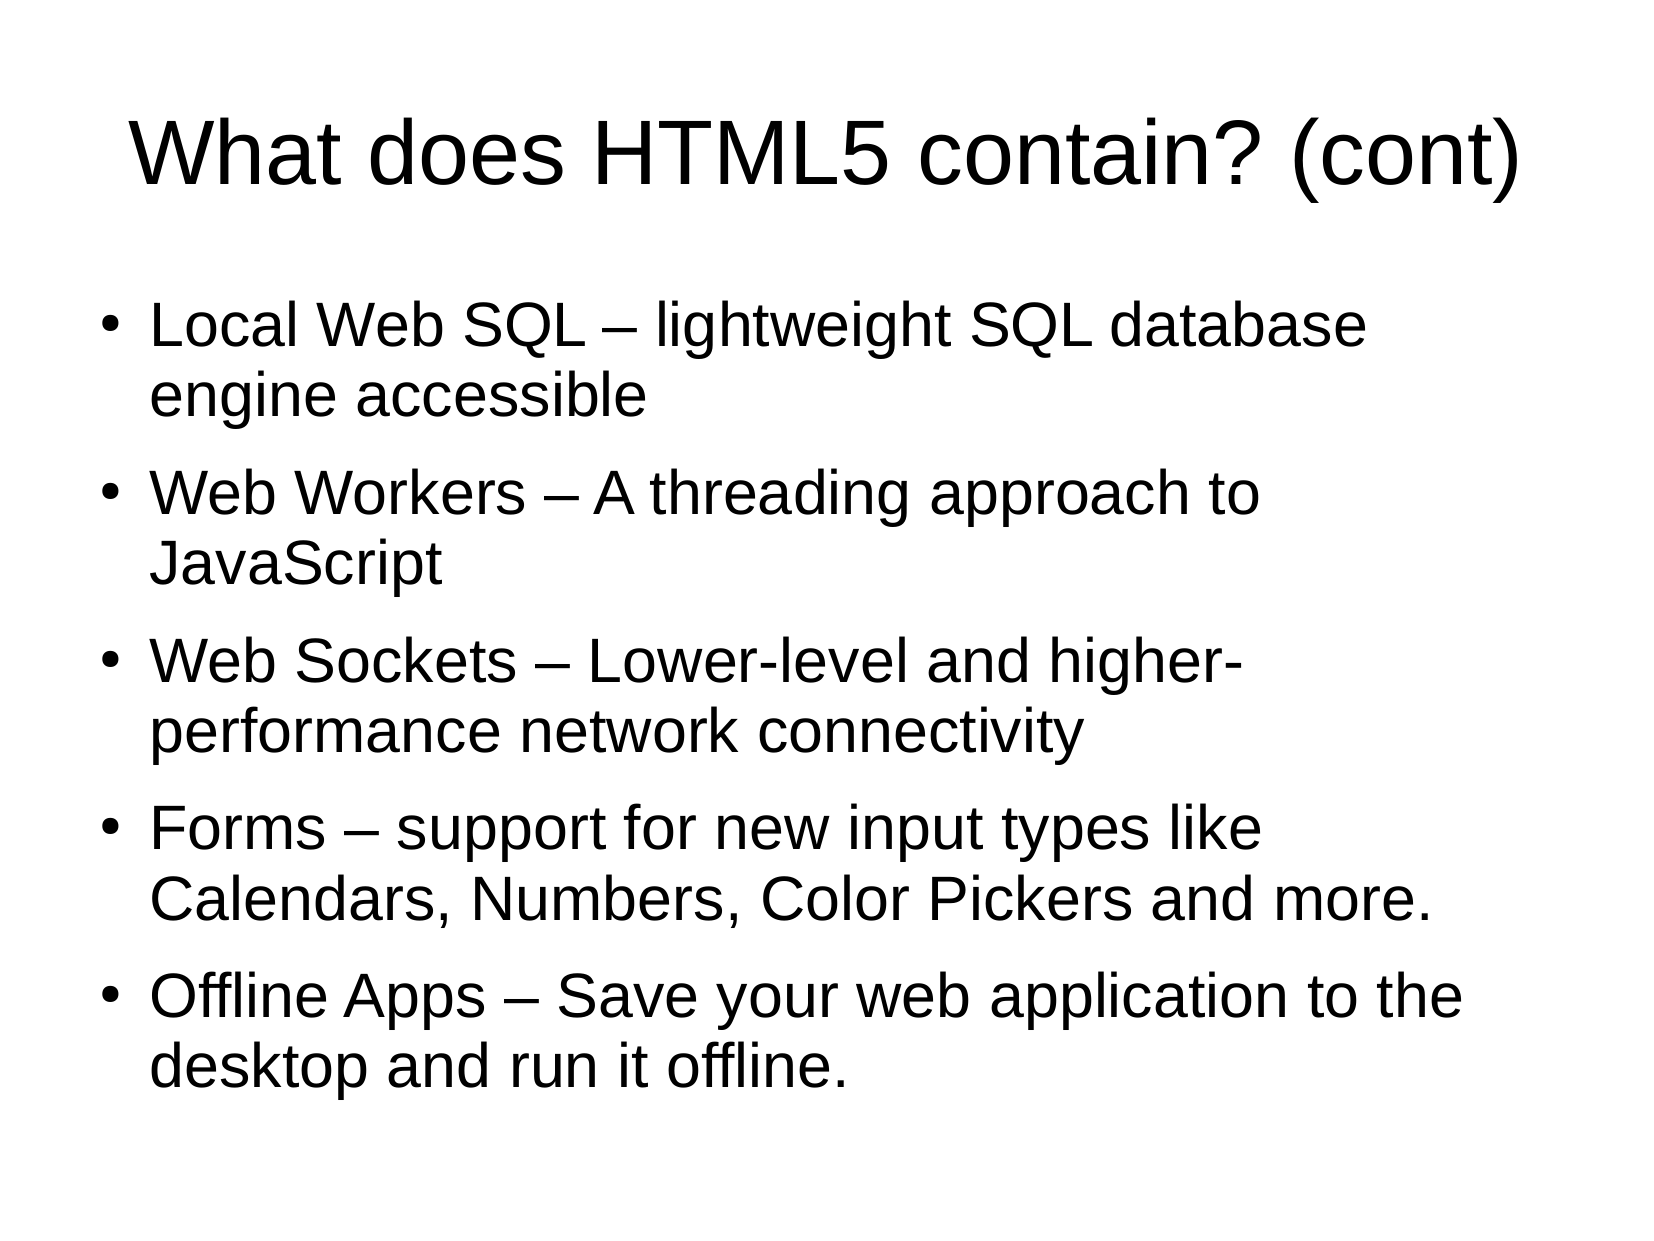

# What does HTML5 contain? (cont)
Local Web SQL – lightweight SQL database engine accessible
Web Workers – A threading approach to JavaScript
Web Sockets – Lower-level and higher-performance network connectivity
Forms – support for new input types like Calendars, Numbers, Color Pickers and more.
Offline Apps – Save your web application to the desktop and run it offline.